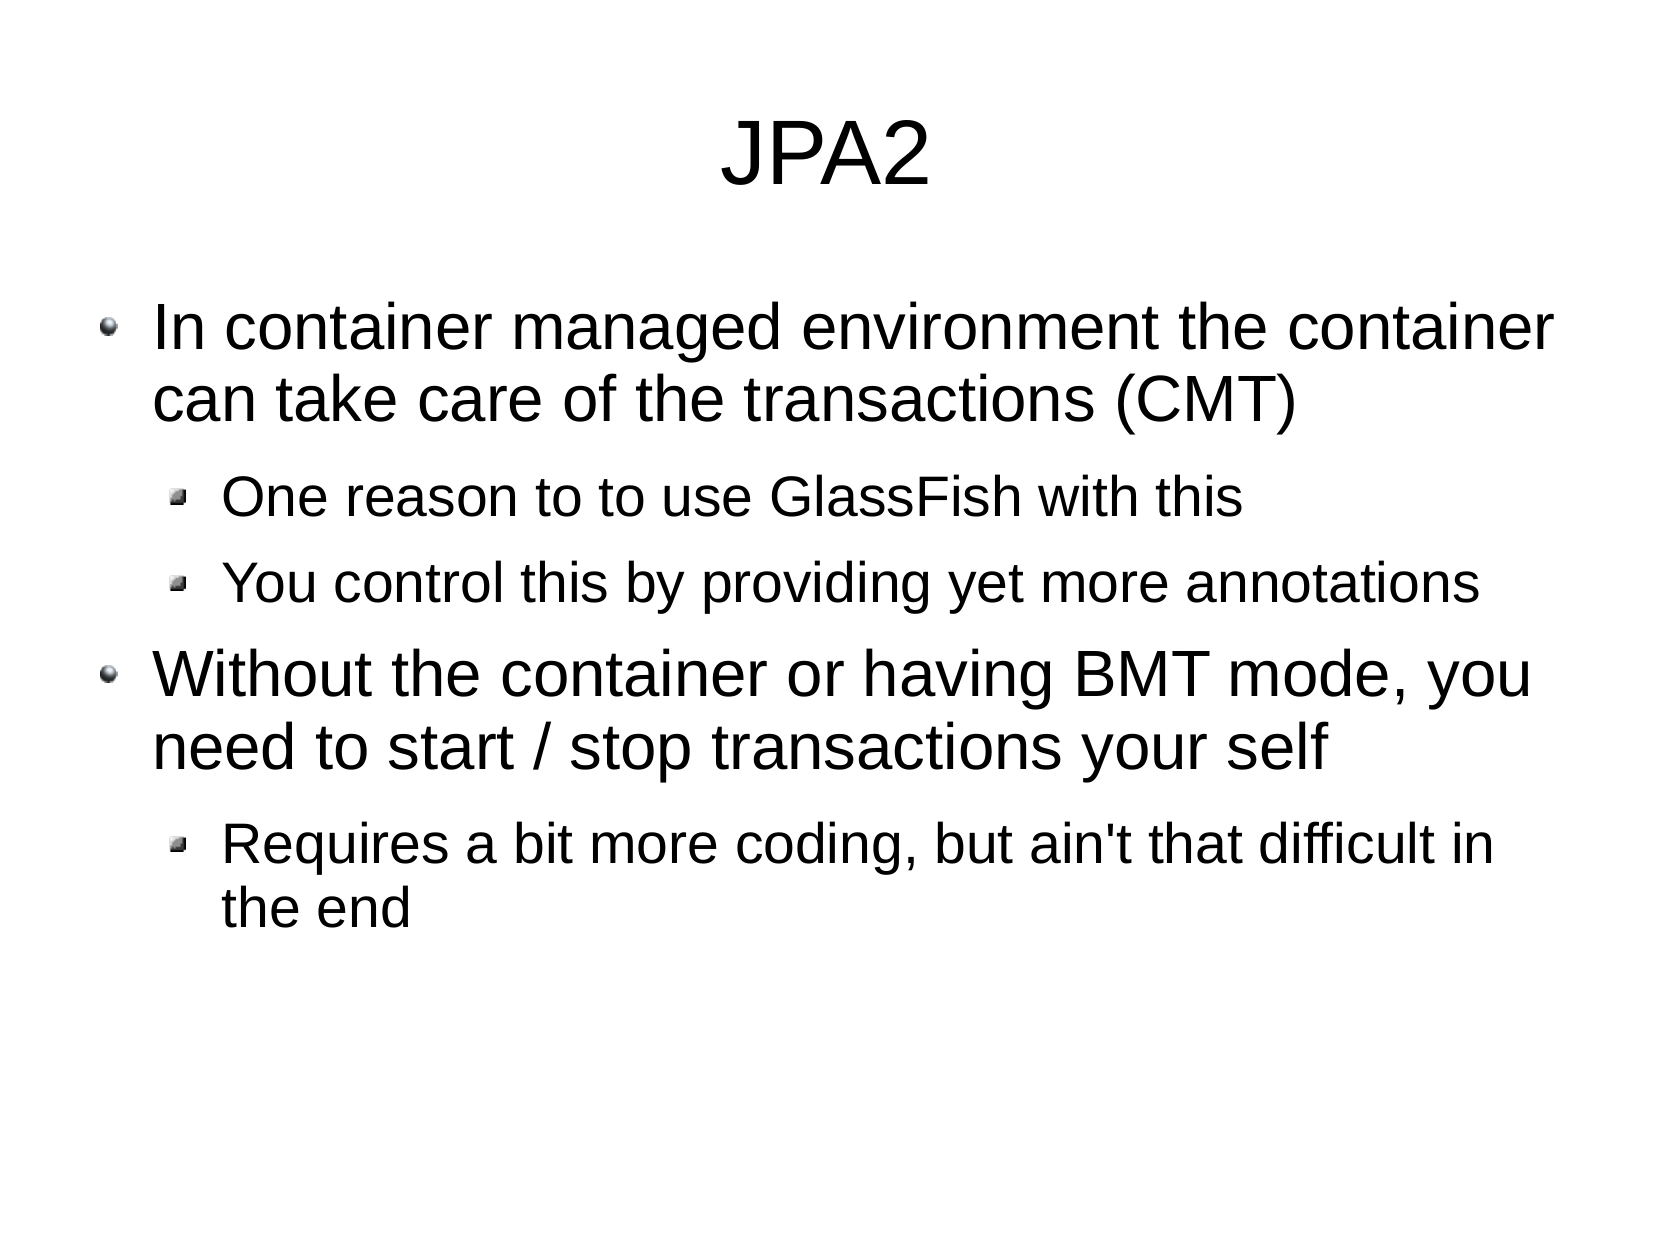

# JPA2
In container managed environment the container can take care of the transactions (CMT)
One reason to to use GlassFish with this
You control this by providing yet more annotations
Without the container or having BMT mode, you need to start / stop transactions your self
Requires a bit more coding, but ain't that difficult in the end